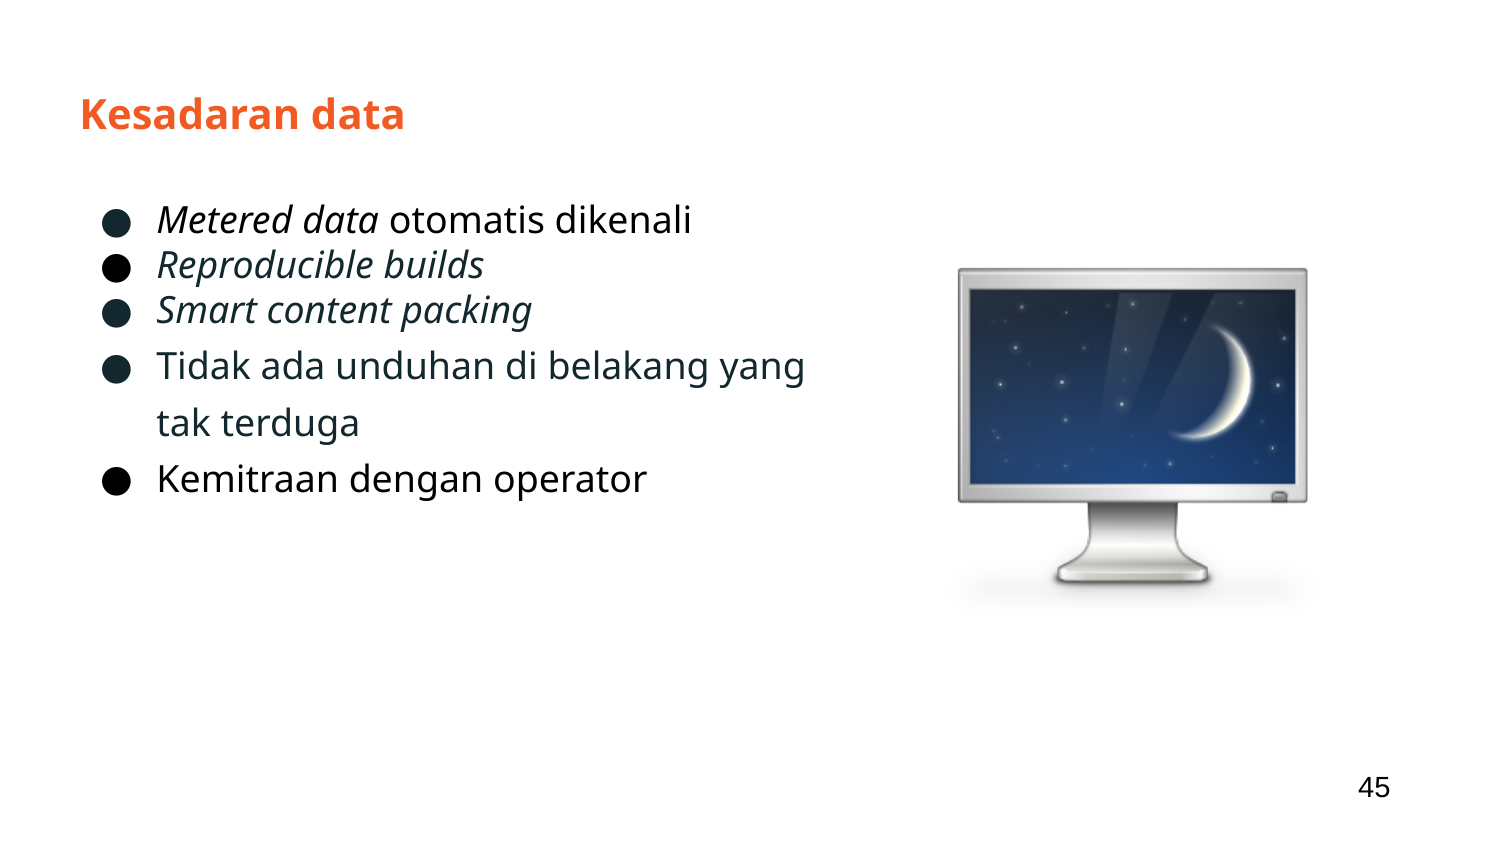

# Kesadaran data
Metered data otomatis dikenali
Reproducible builds
Smart content packing
Tidak ada unduhan di belakang yang tak terduga
Kemitraan dengan operator